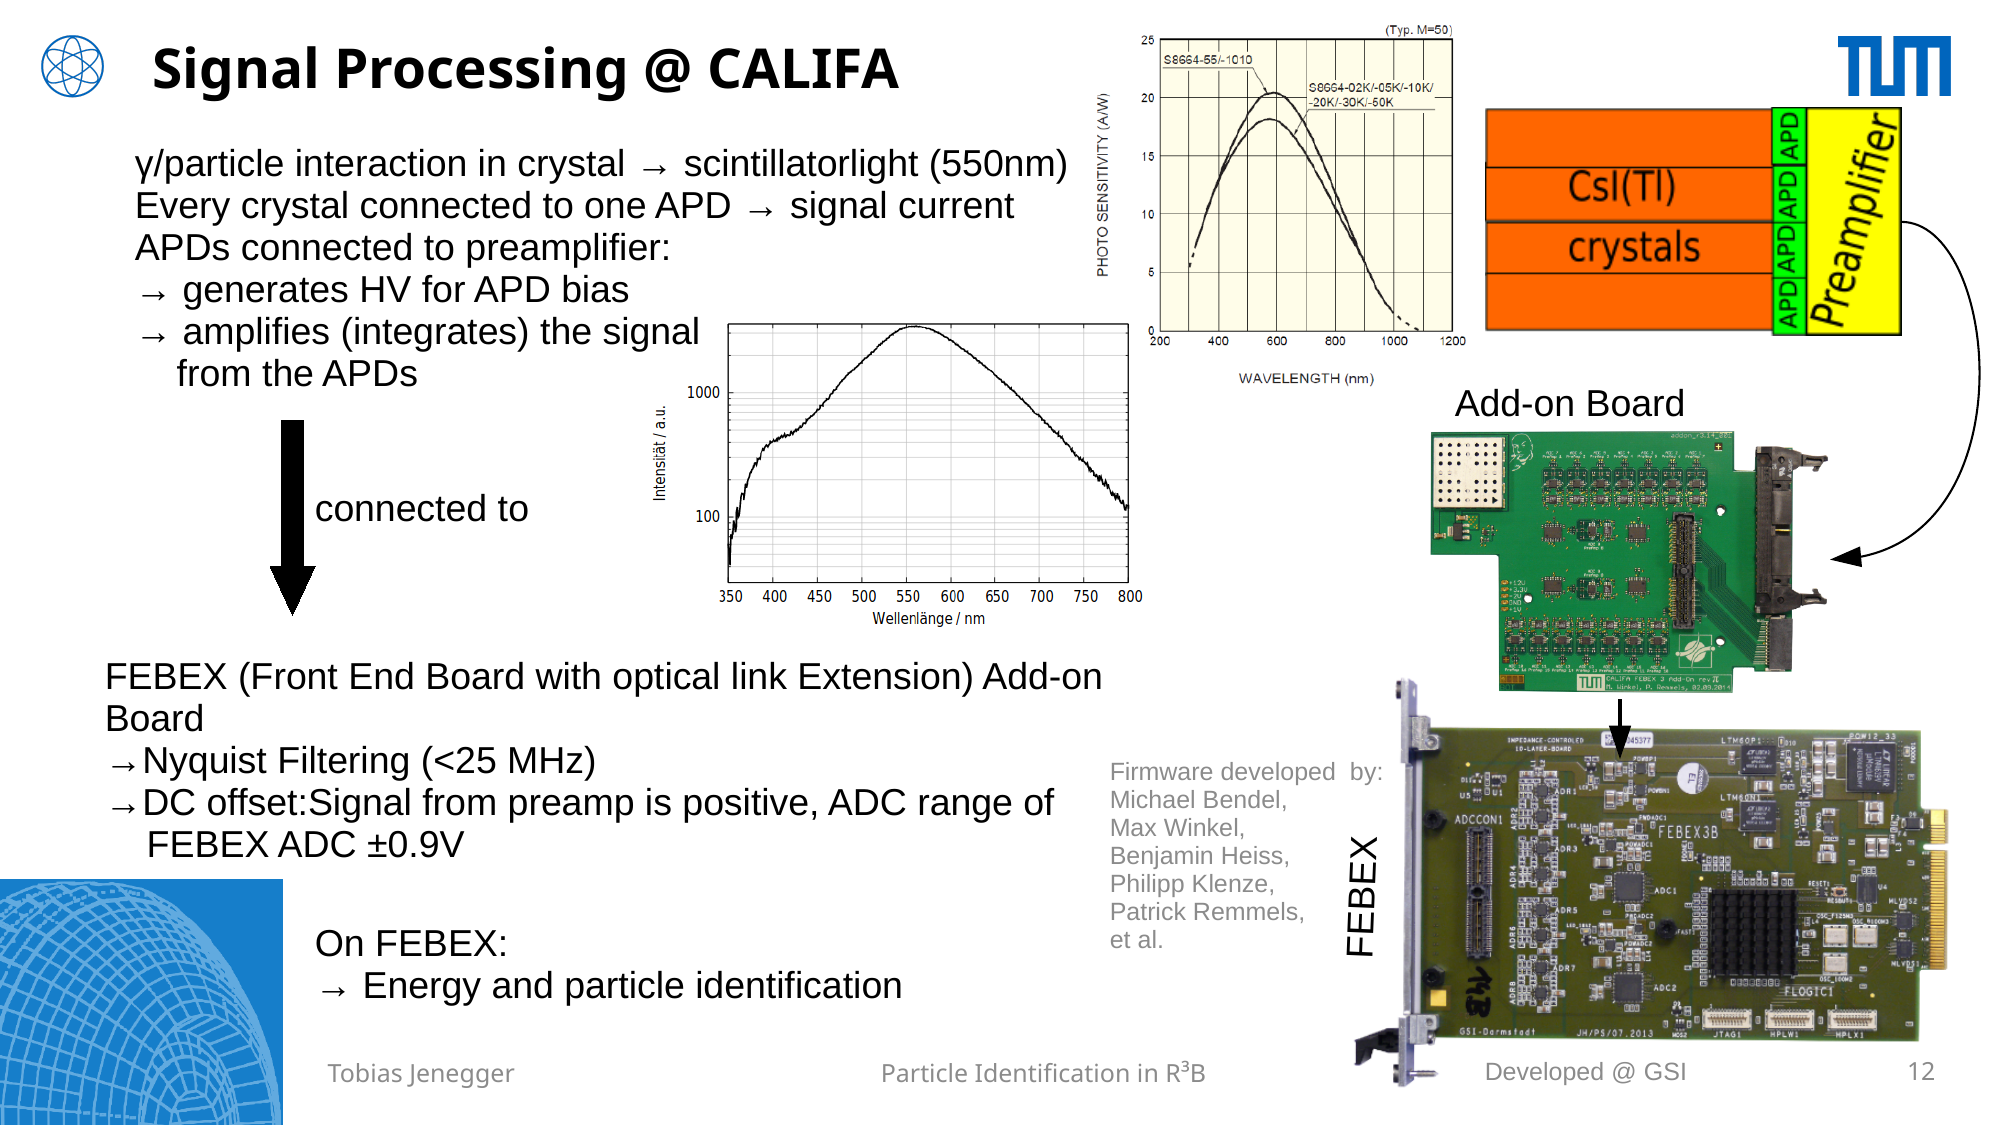

# Signal Processing @ CALIFA
γ/particle interaction in crystal → scintillatorlight (550nm)
Every crystal connected to one APD → signal current
APDs connected to preamplifier:
→ generates HV for APD bias
→ amplifies (integrates) the signal
 from the APDs
Add-on Board
connected to
FEBEX (Front End Board with optical link Extension) Add-on Board
→Nyquist Filtering (<25 MHz)
→DC offset:Signal from preamp is positive, ADC range of FEBEX ADC ±0.9V
Firmware developed by:
Michael Bendel,
Max Winkel,
Benjamin Heiss,
Philipp Klenze,
Patrick Remmels,
et al.
FEBEX
On FEBEX:
→ Energy and particle identification
Tobias Jenegger
Particle Identification in R³B
Developed @ GSI